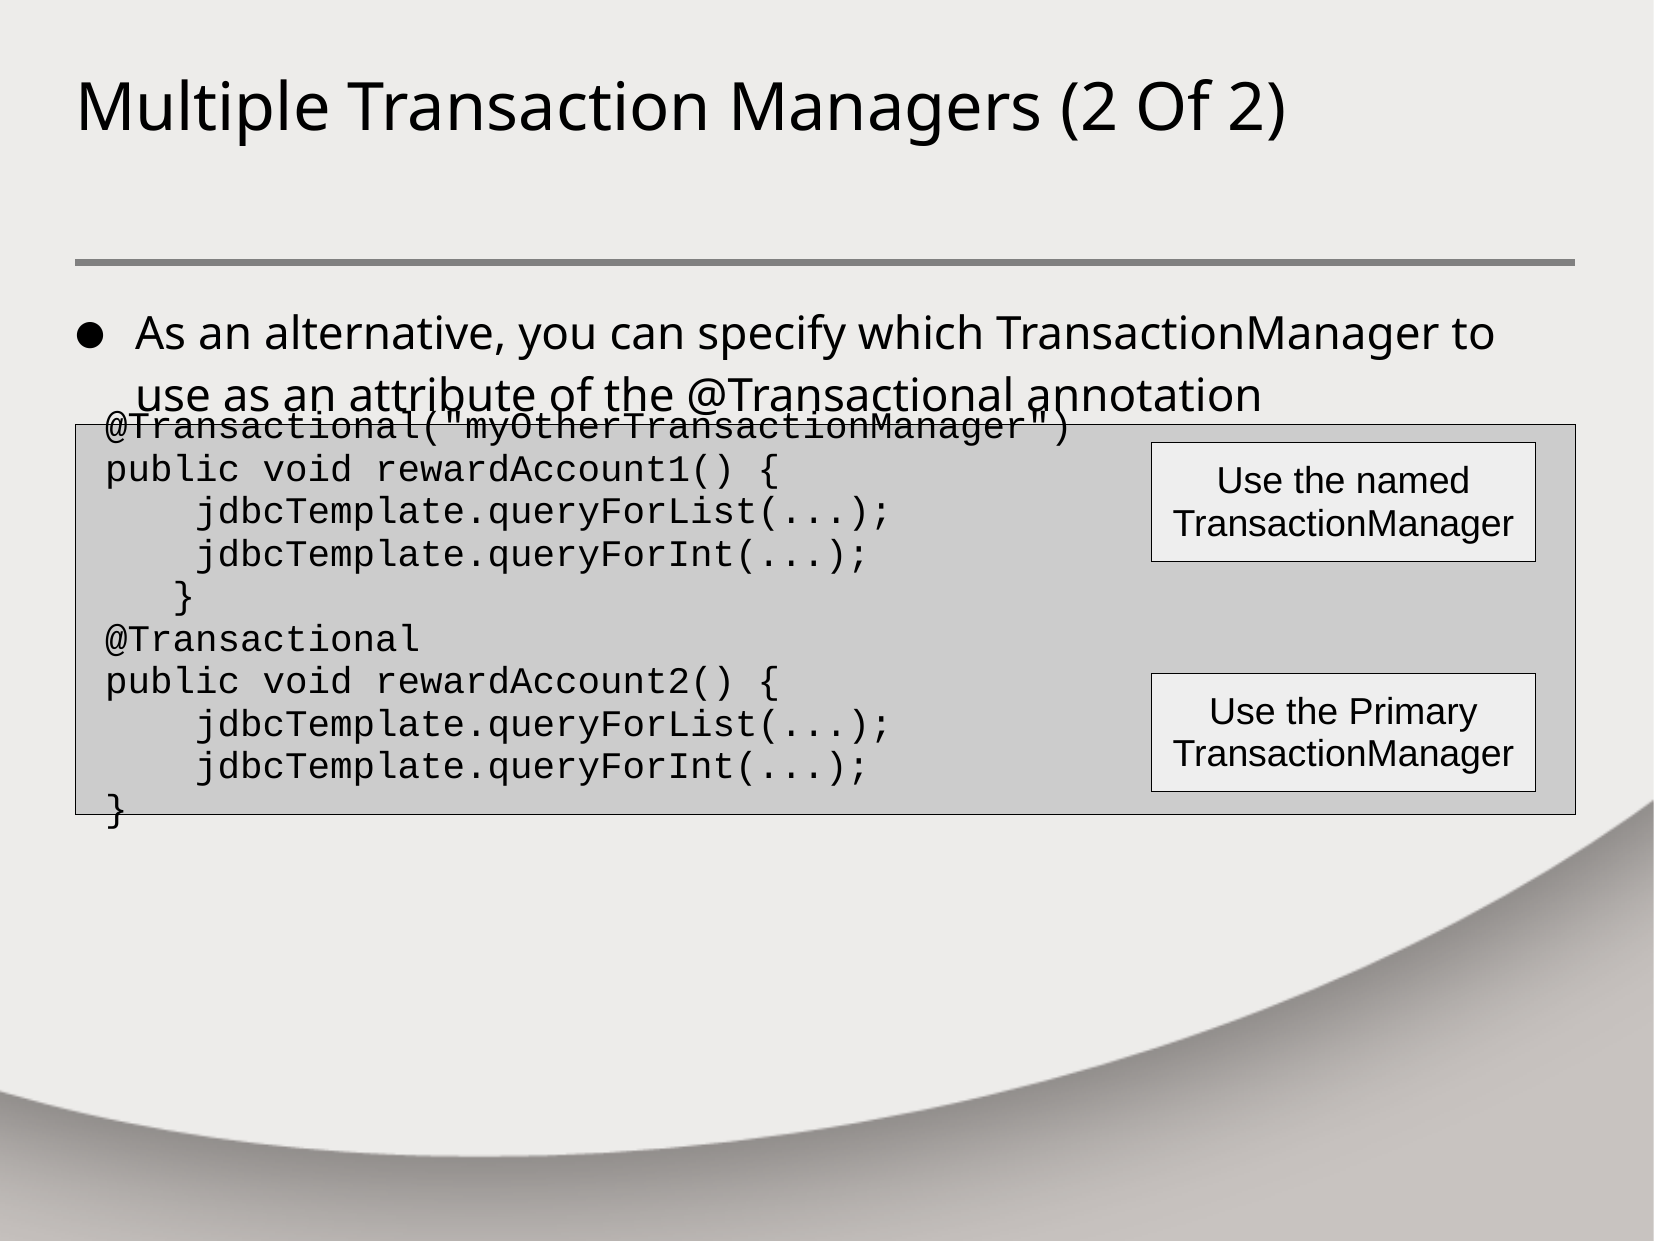

# Multiple Transaction Managers (2 Of 2)
As an alternative, you can specify which TransactionManager to use as an attribute of the @Transactional annotation
@Transactional("myOtherTransactionManager")
public void rewardAccount1() {
 jdbcTemplate.queryForList(...);
 jdbcTemplate.queryForInt(...);
 }
@Transactional
public void rewardAccount2() {
 jdbcTemplate.queryForList(...);
 jdbcTemplate.queryForInt(...);
}
Use the named
TransactionManager
Use the Primary
TransactionManager